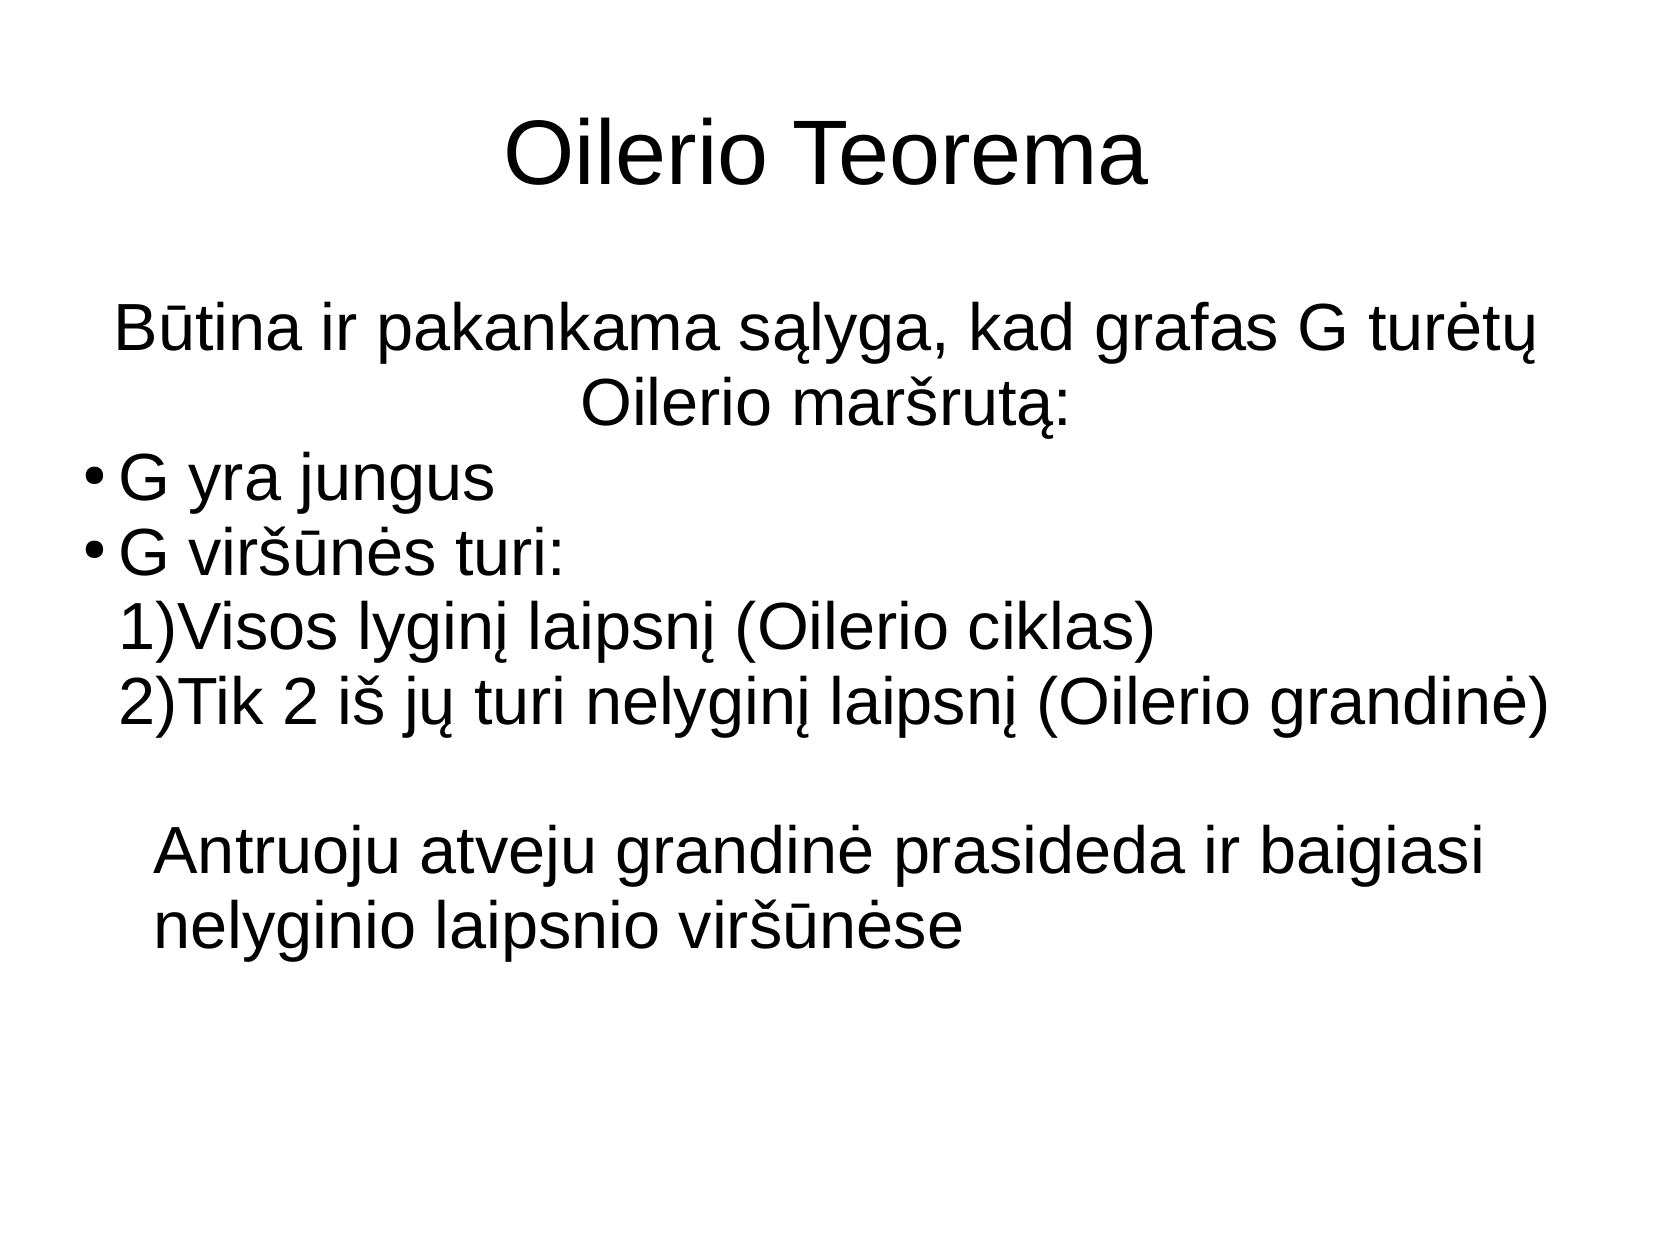

# Oilerio Teorema
Būtina ir pakankama sąlyga, kad grafas G turėtų Oilerio maršrutą:
G yra jungus
G viršūnės turi:
Visos lyginį laipsnį (Oilerio ciklas)
Tik 2 iš jų turi nelyginį laipsnį (Oilerio grandinė)
Antruoju atveju grandinė prasideda ir baigiasi nelyginio laipsnio viršūnėse